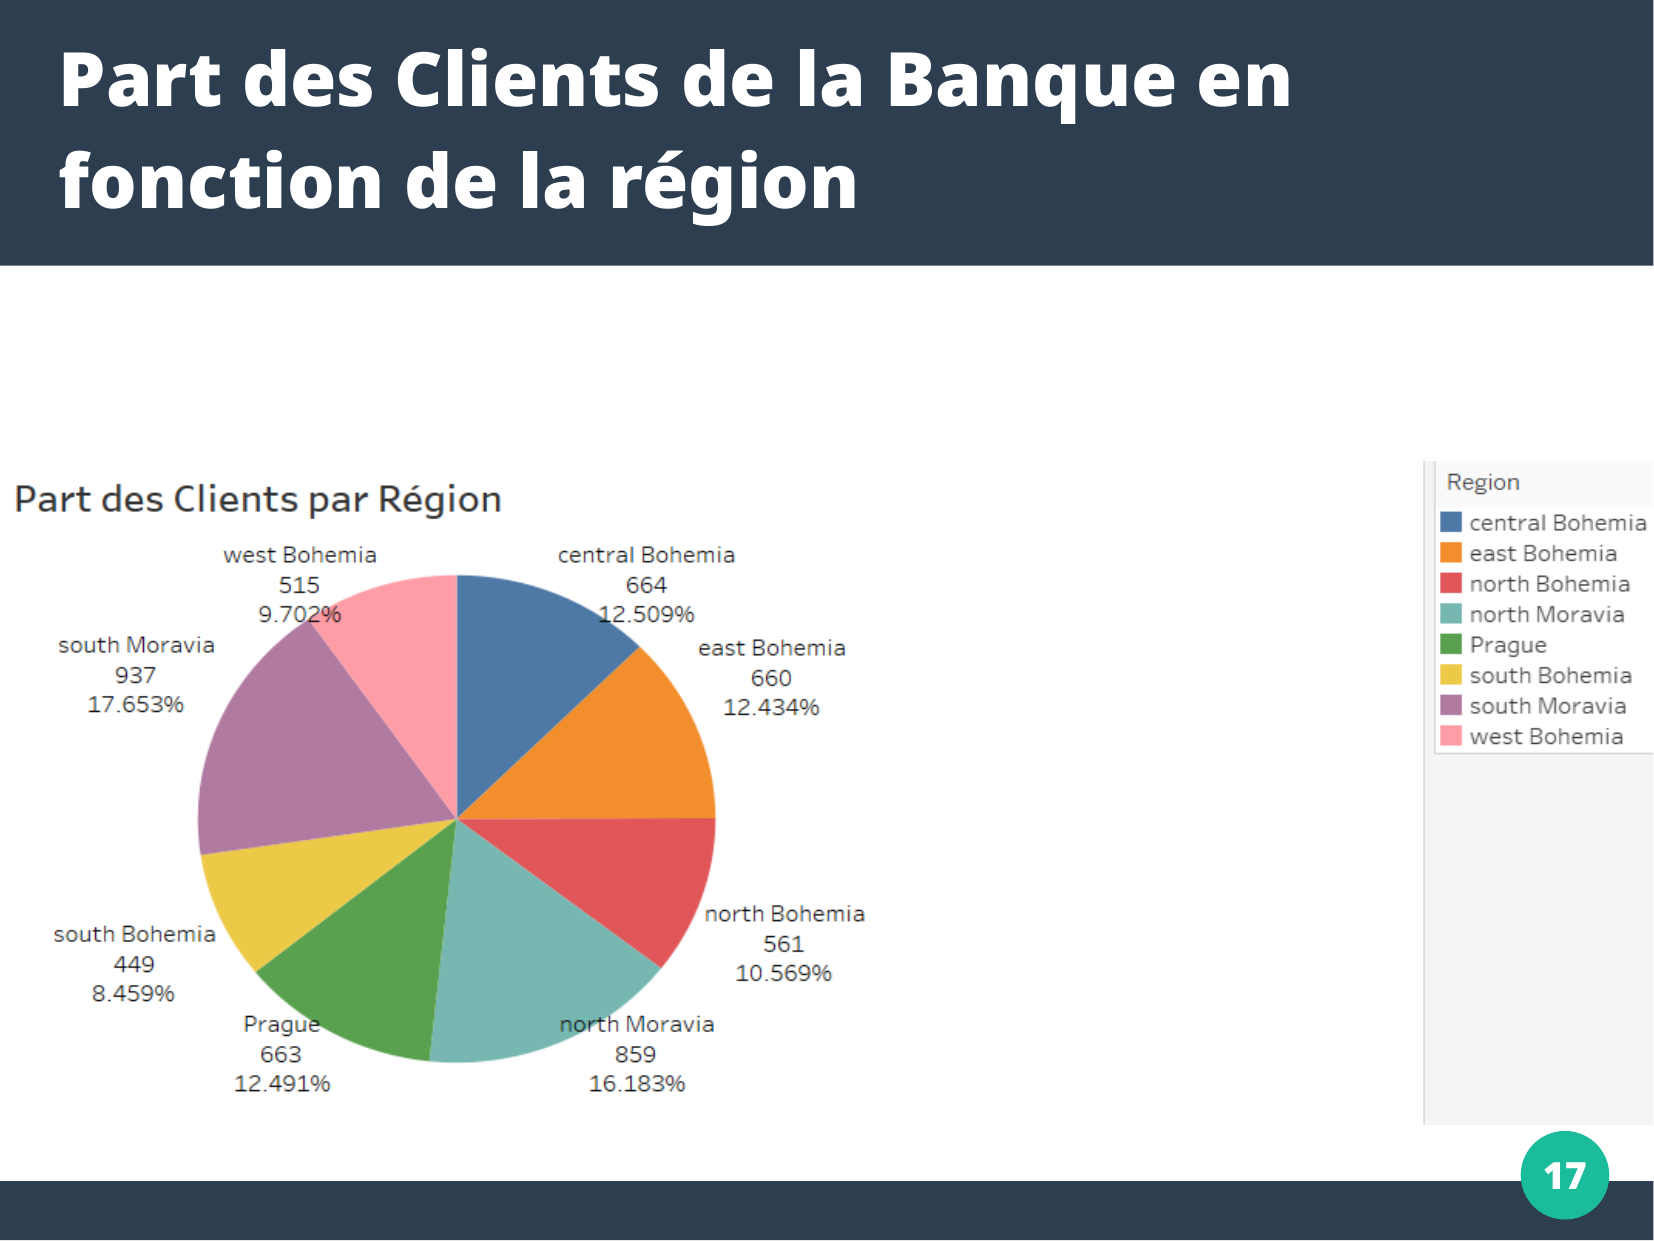

# Part des Clients de la Banque en fonction de la région
17